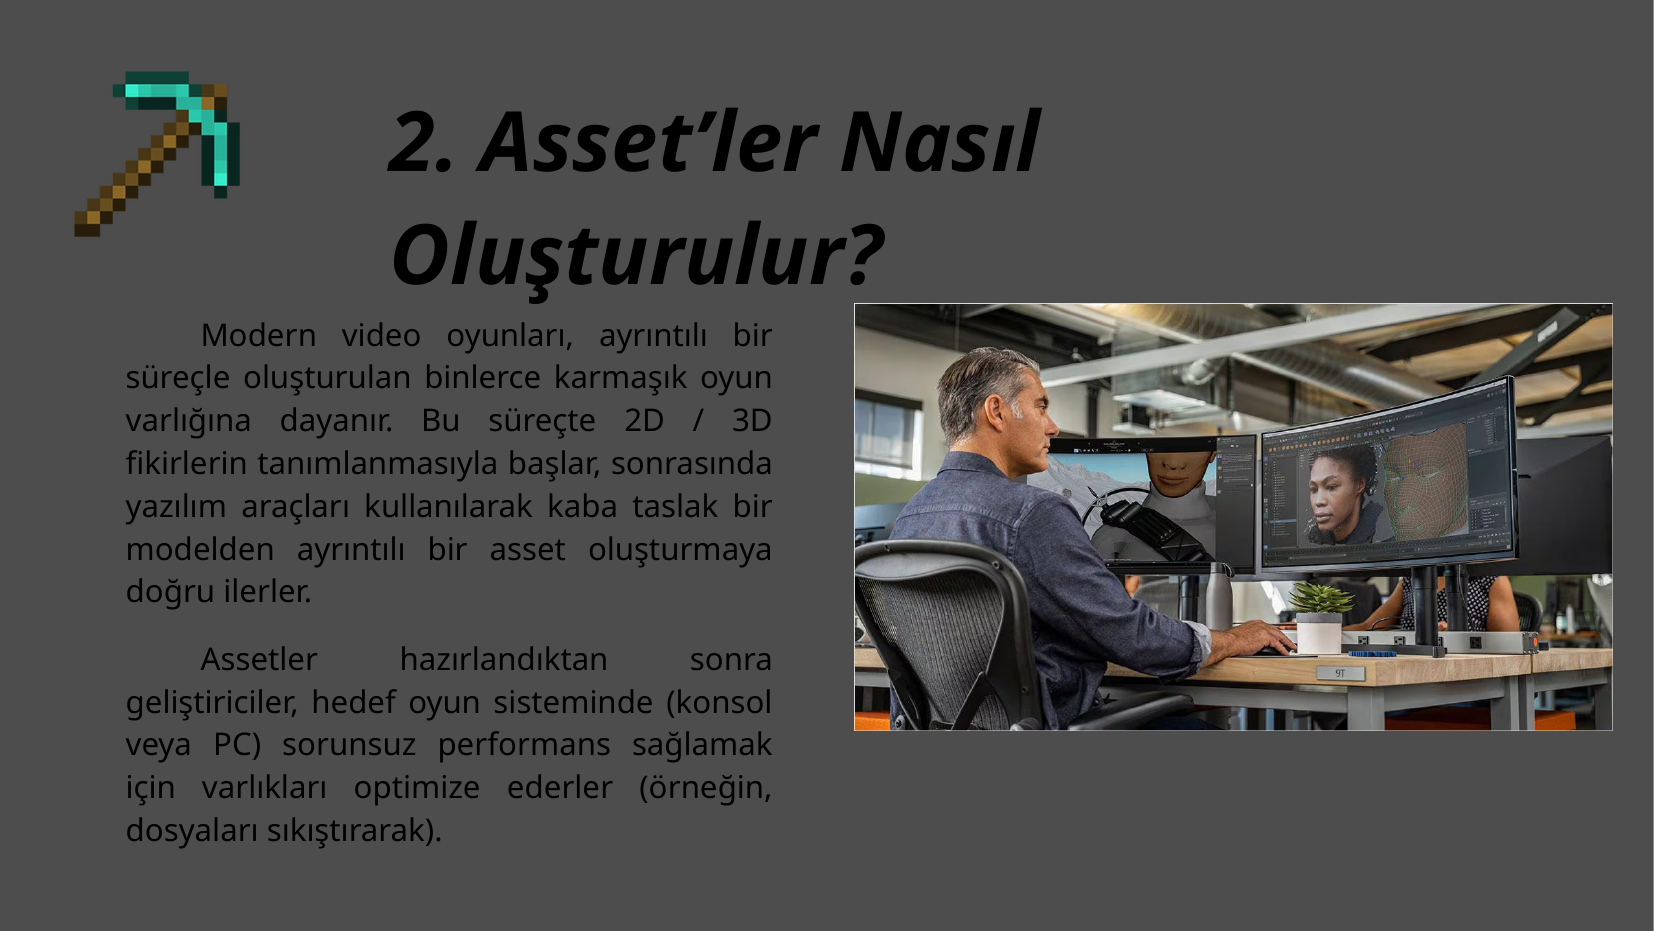

2. Asset’ler Nasıl Oluşturulur?
	Modern video oyunları, ayrıntılı bir süreçle oluşturulan binlerce karmaşık oyun varlığına dayanır. Bu süreçte 2D / 3D fikirlerin tanımlanmasıyla başlar, sonrasında yazılım araçları kullanılarak kaba taslak bir modelden ayrıntılı bir asset oluşturmaya doğru ilerler.
	Assetler hazırlandıktan sonra geliştiriciler, hedef oyun sisteminde (konsol veya PC) sorunsuz performans sağlamak için varlıkları optimize ederler (örneğin, dosyaları sıkıştırarak).